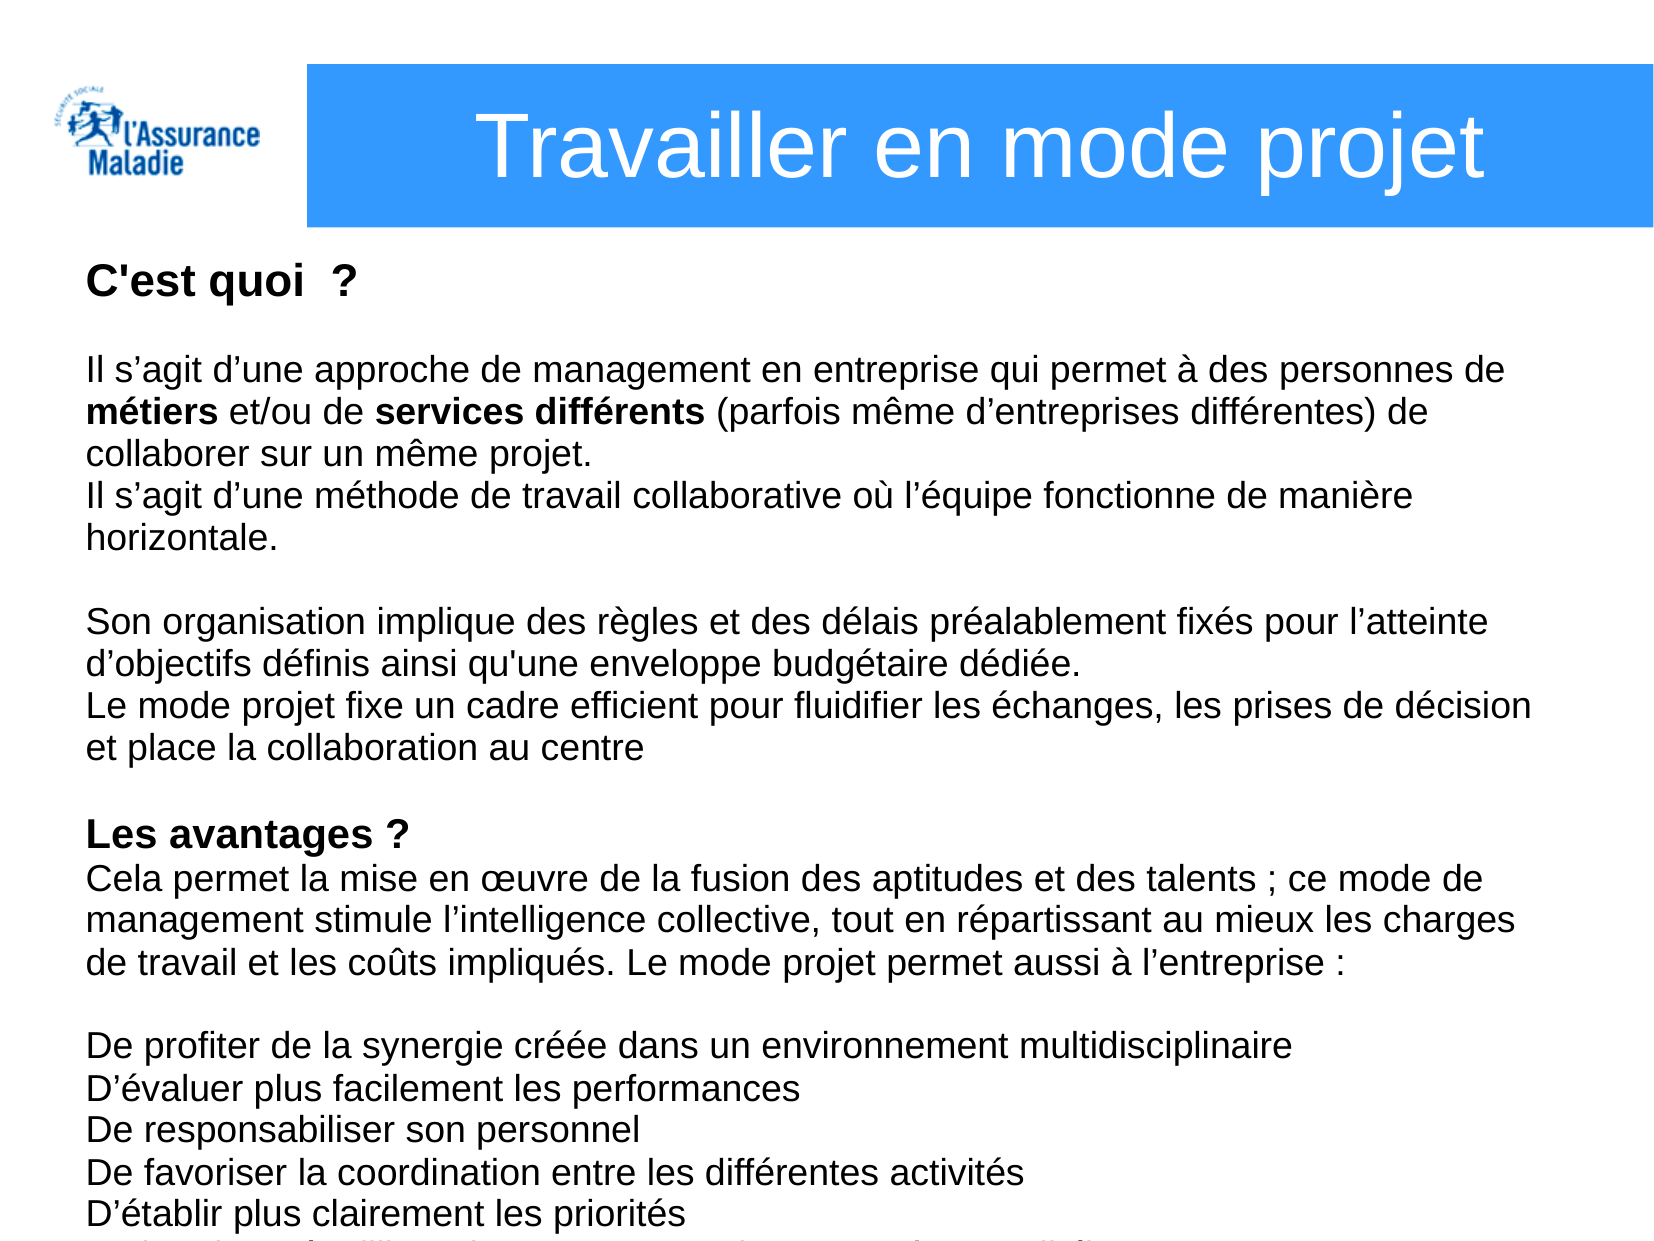

Travailler en mode projet
C'est quoi ?
Il s’agit d’une approche de management en entreprise qui permet à des personnes de métiers et/ou de services différents (parfois même d’entreprises différentes) de collaborer sur un même projet.
Il s’agit d’une méthode de travail collaborative où l’équipe fonctionne de manière horizontale.
Son organisation implique des règles et des délais préalablement fixés pour l’atteinte d’objectifs définis ainsi qu'une enveloppe budgétaire dédiée.
Le mode projet fixe un cadre efficient pour fluidifier les échanges, les prises de décision et place la collaboration au centre
Les avantages ?
Cela permet la mise en œuvre de la fusion des aptitudes et des talents ; ce mode de management stimule l’intelligence collective, tout en répartissant au mieux les charges de travail et les coûts impliqués. Le mode projet permet aussi à l’entreprise :
De profiter de la synergie créée dans un environnement multidisciplinaire
D’évaluer plus facilement les performances
De responsabiliser son personnel
De favoriser la coordination entre les différentes activités
D’établir plus clairement les priorités
D’obtenir un équilibre plus avantageux (temps, coûts, qualité)
D’instaurer plus de motivation
De favoriser l’adaptabilité et l’innovation.